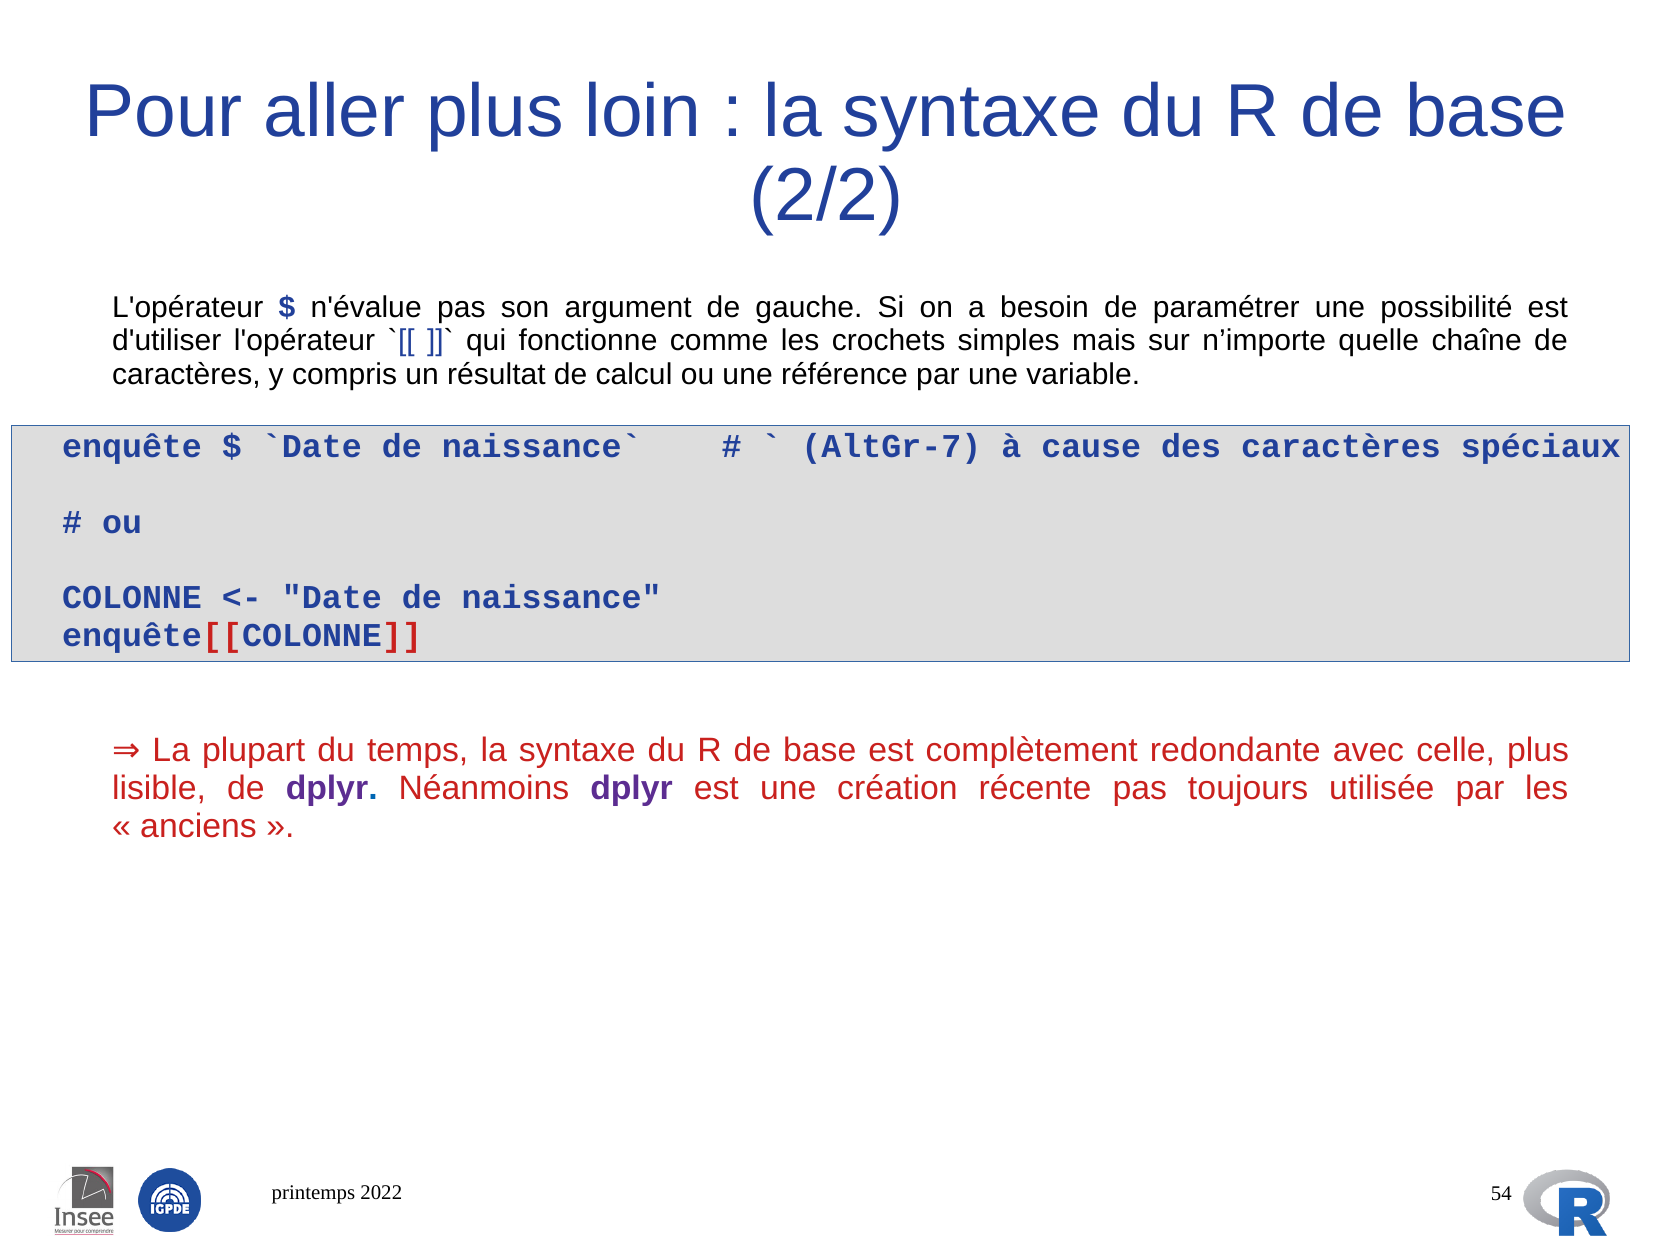

# Pour aller plus loin : la syntaxe du R de base (2/2)
L'opérateur $ n'évalue pas son argument de gauche. Si on a besoin de paramétrer une possibilité est d'utiliser l'opérateur `[[ ]]` qui fonctionne comme les crochets simples mais sur n’importe quelle chaîne de caractères, y compris un résultat de calcul ou une référence par une variable.
⇒ La plupart du temps, la syntaxe du R de base est complètement redondante avec celle, plus lisible, de dplyr. Néanmoins dplyr est une création récente pas toujours utilisée par les « anciens ».
enquête $ `Date de naissance` # ` (AltGr-7) à cause des caractères spéciaux
# ou
COLONNE <- "Date de naissance"
enquête[[COLONNE]]
printemps 2022
54